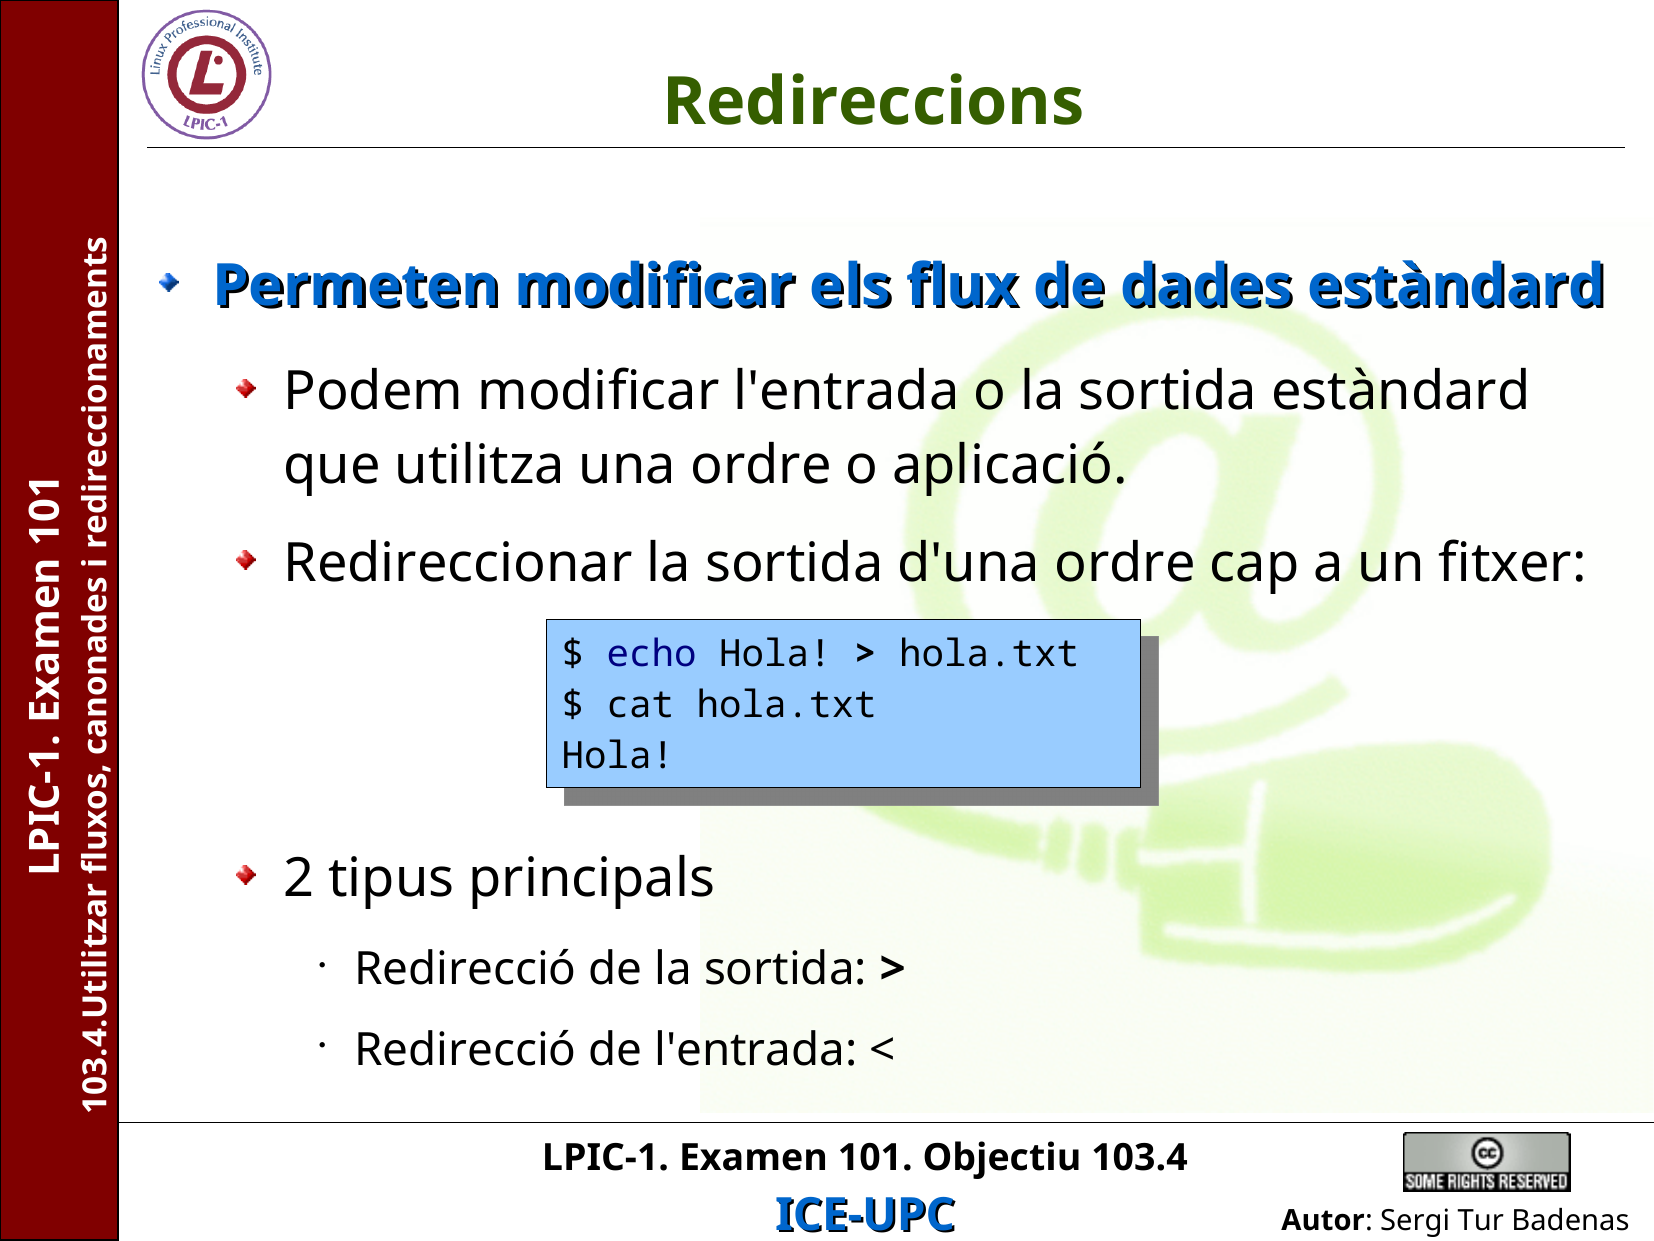

# Redireccions
Permeten modificar els flux de dades estàndard
Podem modificar l'entrada o la sortida estàndard que utilitza una ordre o aplicació.
Redireccionar la sortida d'una ordre cap a un fitxer:
2 tipus principals
Redirecció de la sortida: >
Redirecció de l'entrada: <
$ echo Hola! > hola.txt
$ cat hola.txt
Hola!